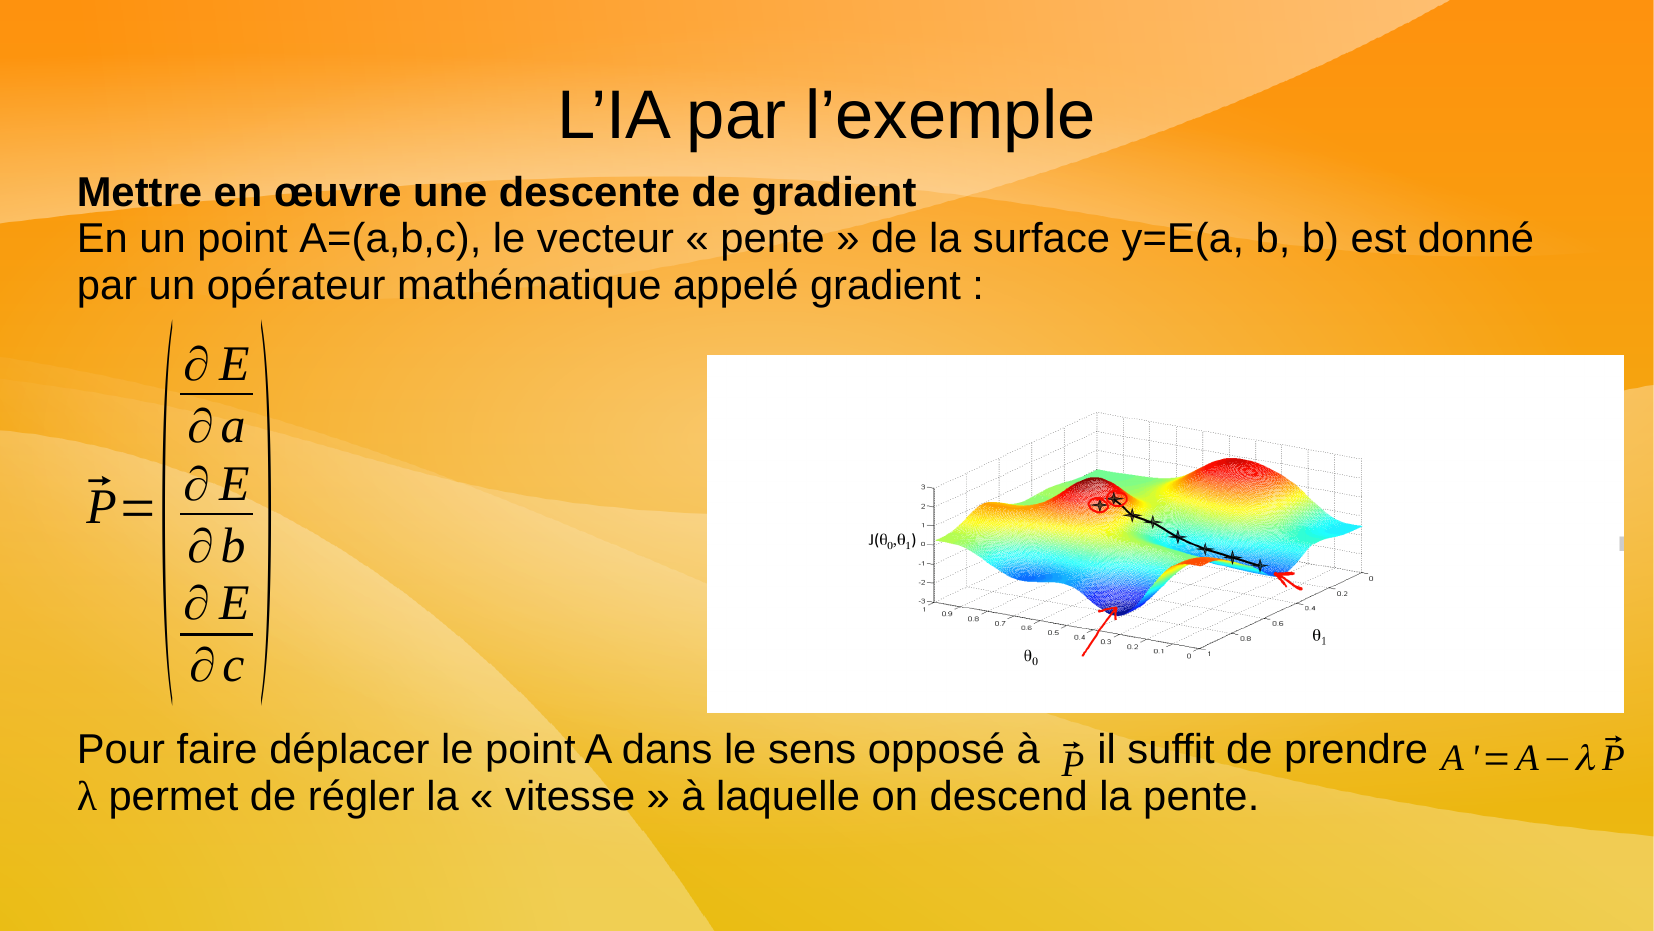

# L’IA par l’exemple
Mettre en œuvre une descente de gradient
En un point A=(a,b,c), le vecteur « pente » de la surface y=E(a, b, b) est donné par un opérateur mathématique appelé gradient :
Pour faire déplacer le point A dans le sens opposé à il suffit de prendre
λ permet de régler la « vitesse » à laquelle on descend la pente.